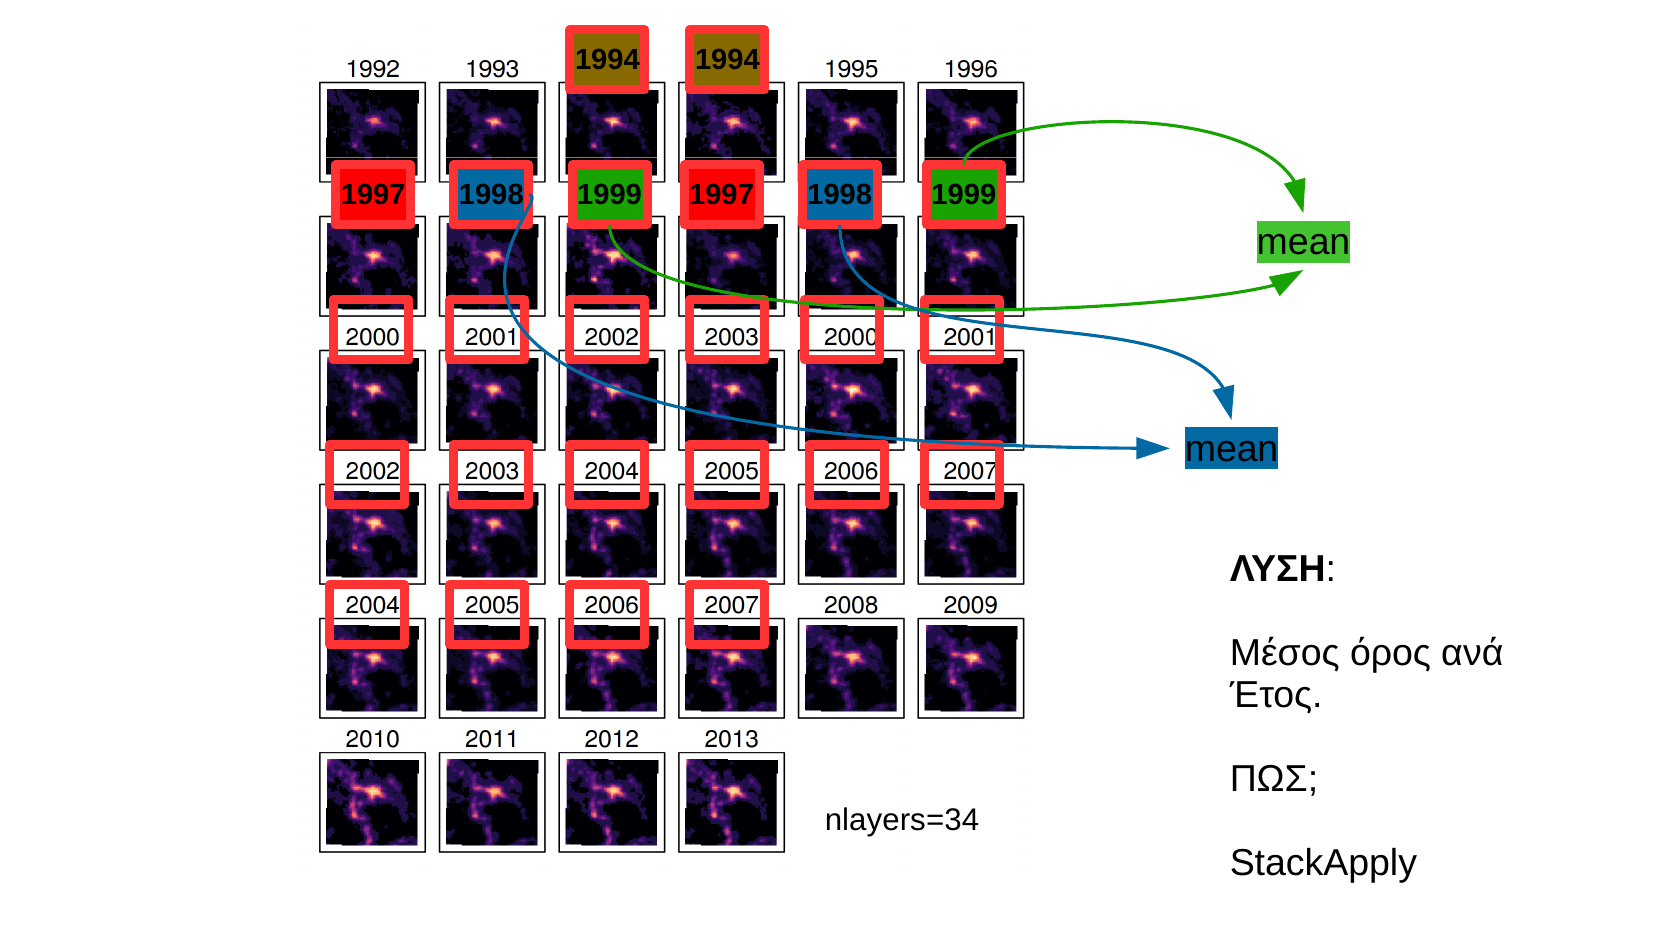

1994
1994
1997
1998
1999
1997
1998
1999
mean
mean
ΛΥΣΗ:
Μέσος όρος ανά
Έτος.
ΠΩΣ;
StackApply
nlayers=34